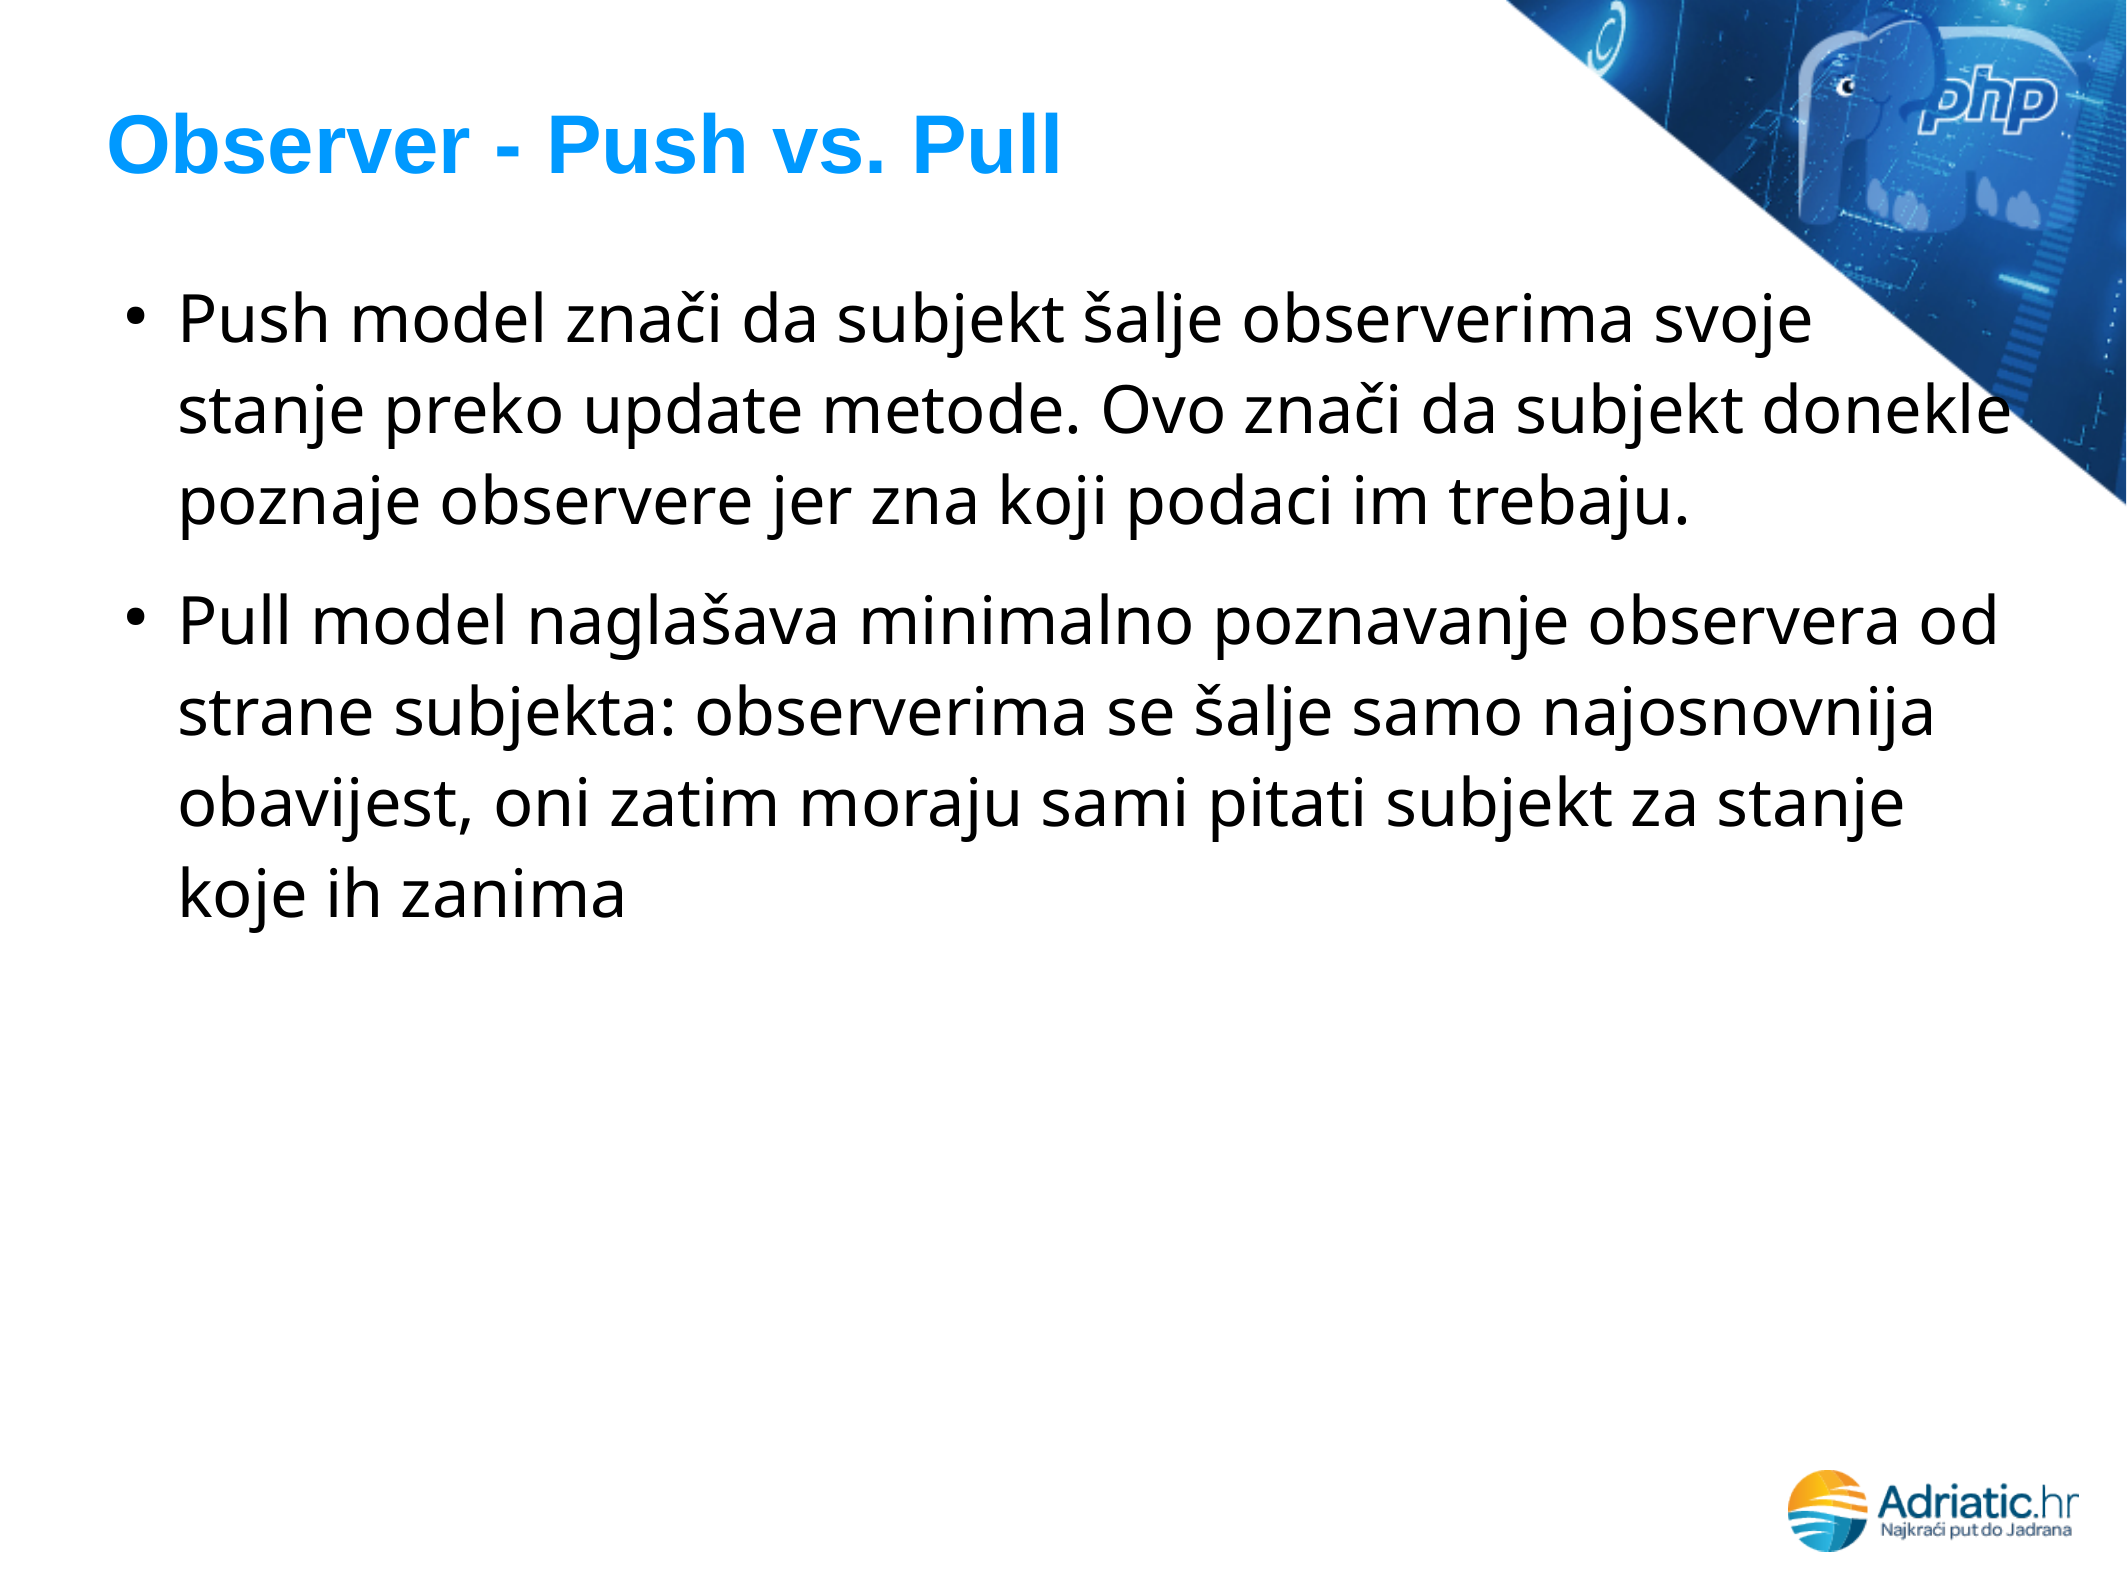

# Observer - Push vs. Pull
Push model znači da subjekt šalje observerima svoje stanje preko update metode. Ovo znači da subjekt donekle poznaje observere jer zna koji podaci im trebaju.
Pull model naglašava minimalno poznavanje observera od strane subjekta: observerima se šalje samo najosnovnija obavijest, oni zatim moraju sami pitati subjekt za stanje koje ih zanima